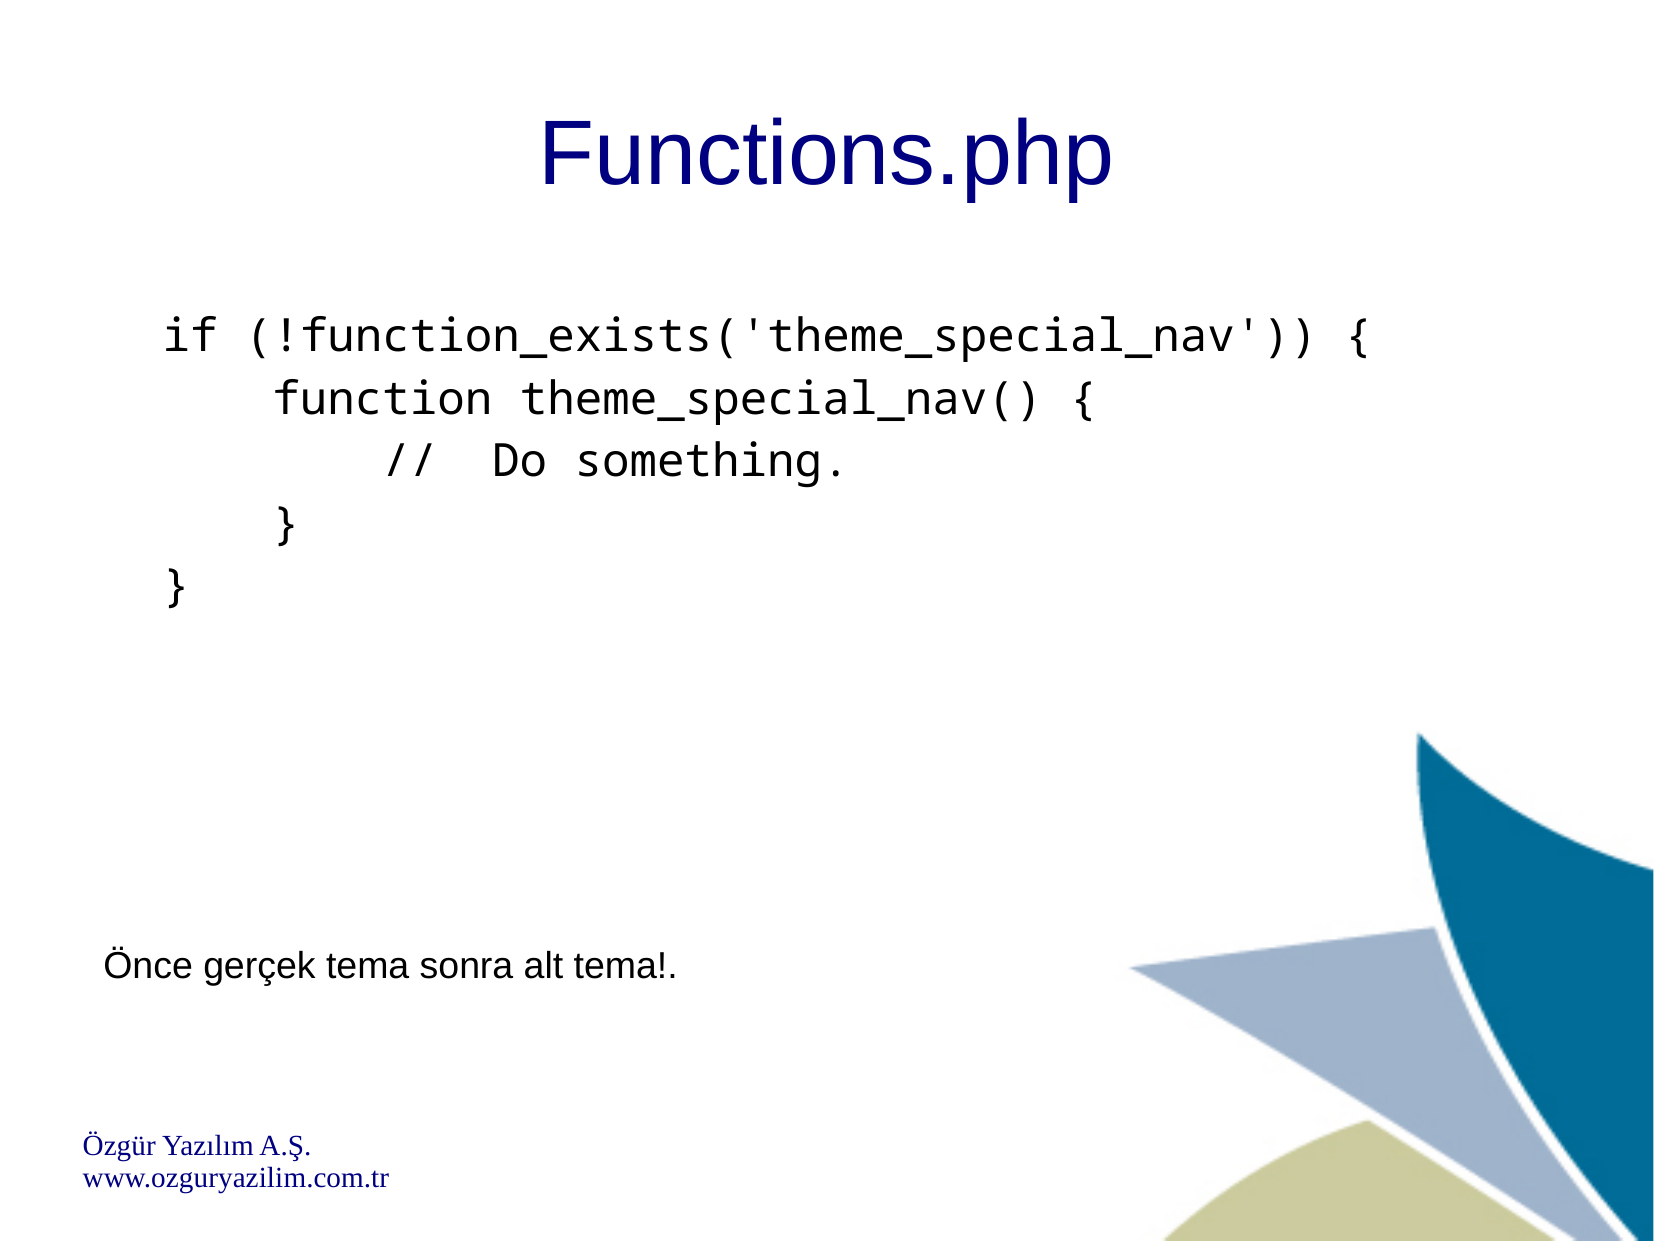

# Functions.php
if (!function_exists('theme_special_nav')) {
 function theme_special_nav() {
 // Do something.
 }
}
Önce gerçek tema sonra alt tema!.